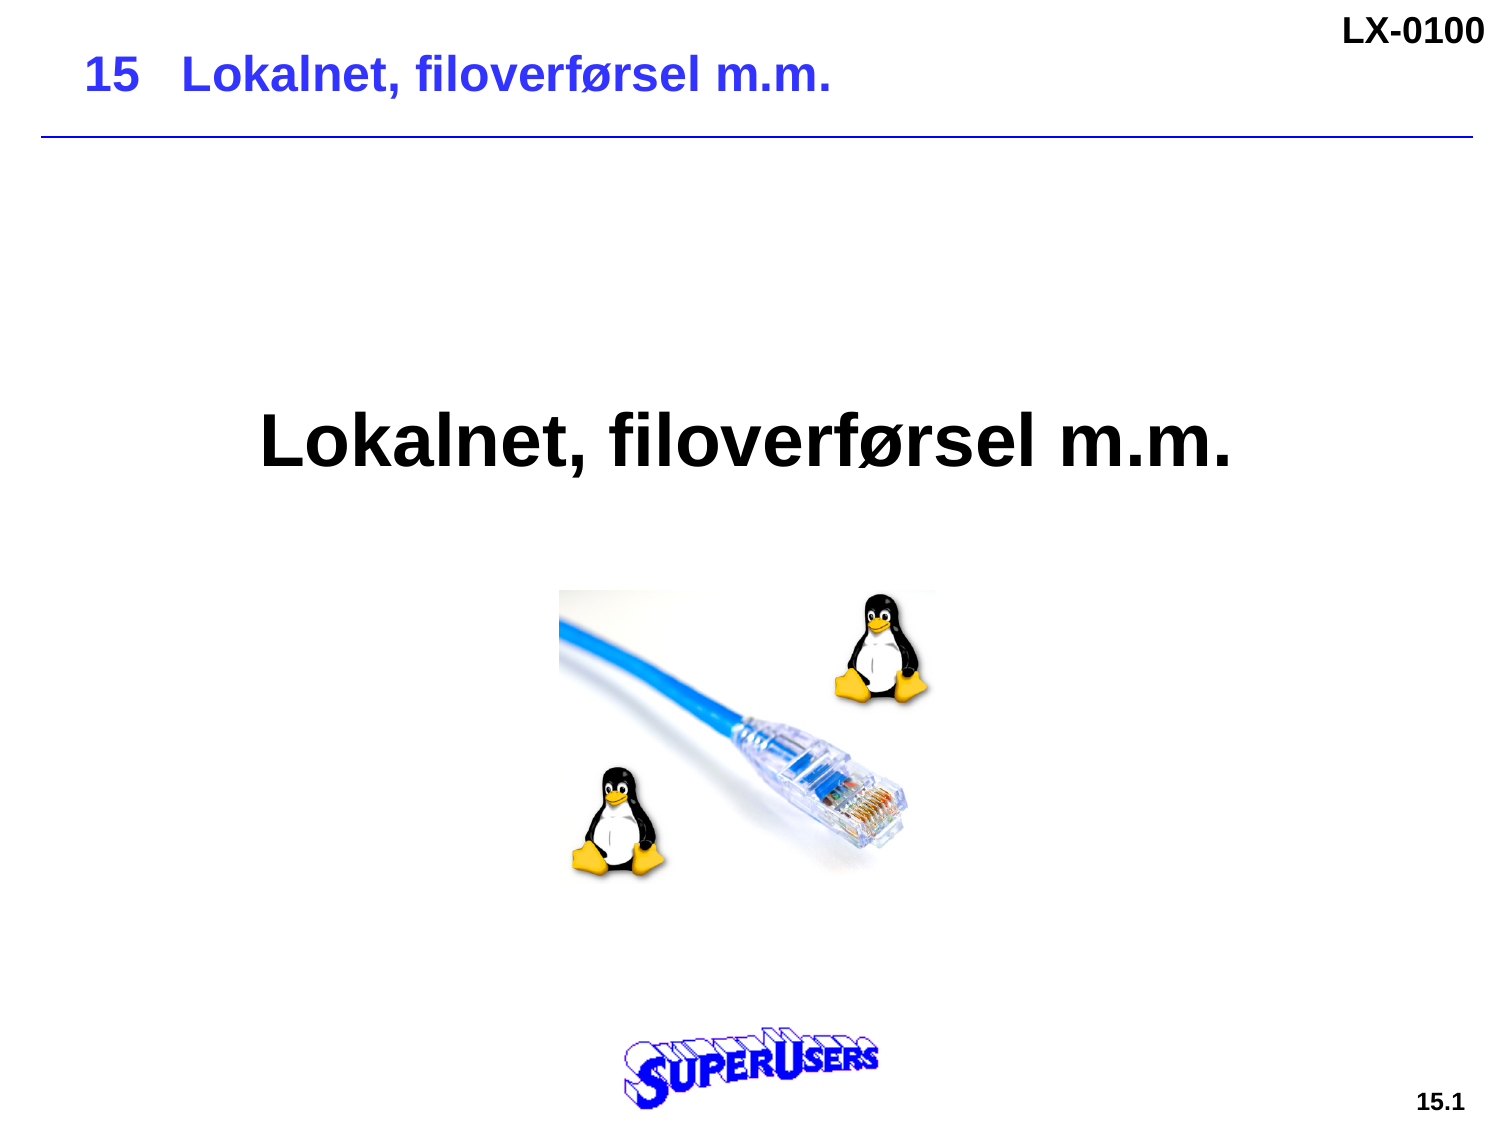

# 15 Lokalnet, filoverførsel m.m.
Lokalnet, filoverførsel m.m.